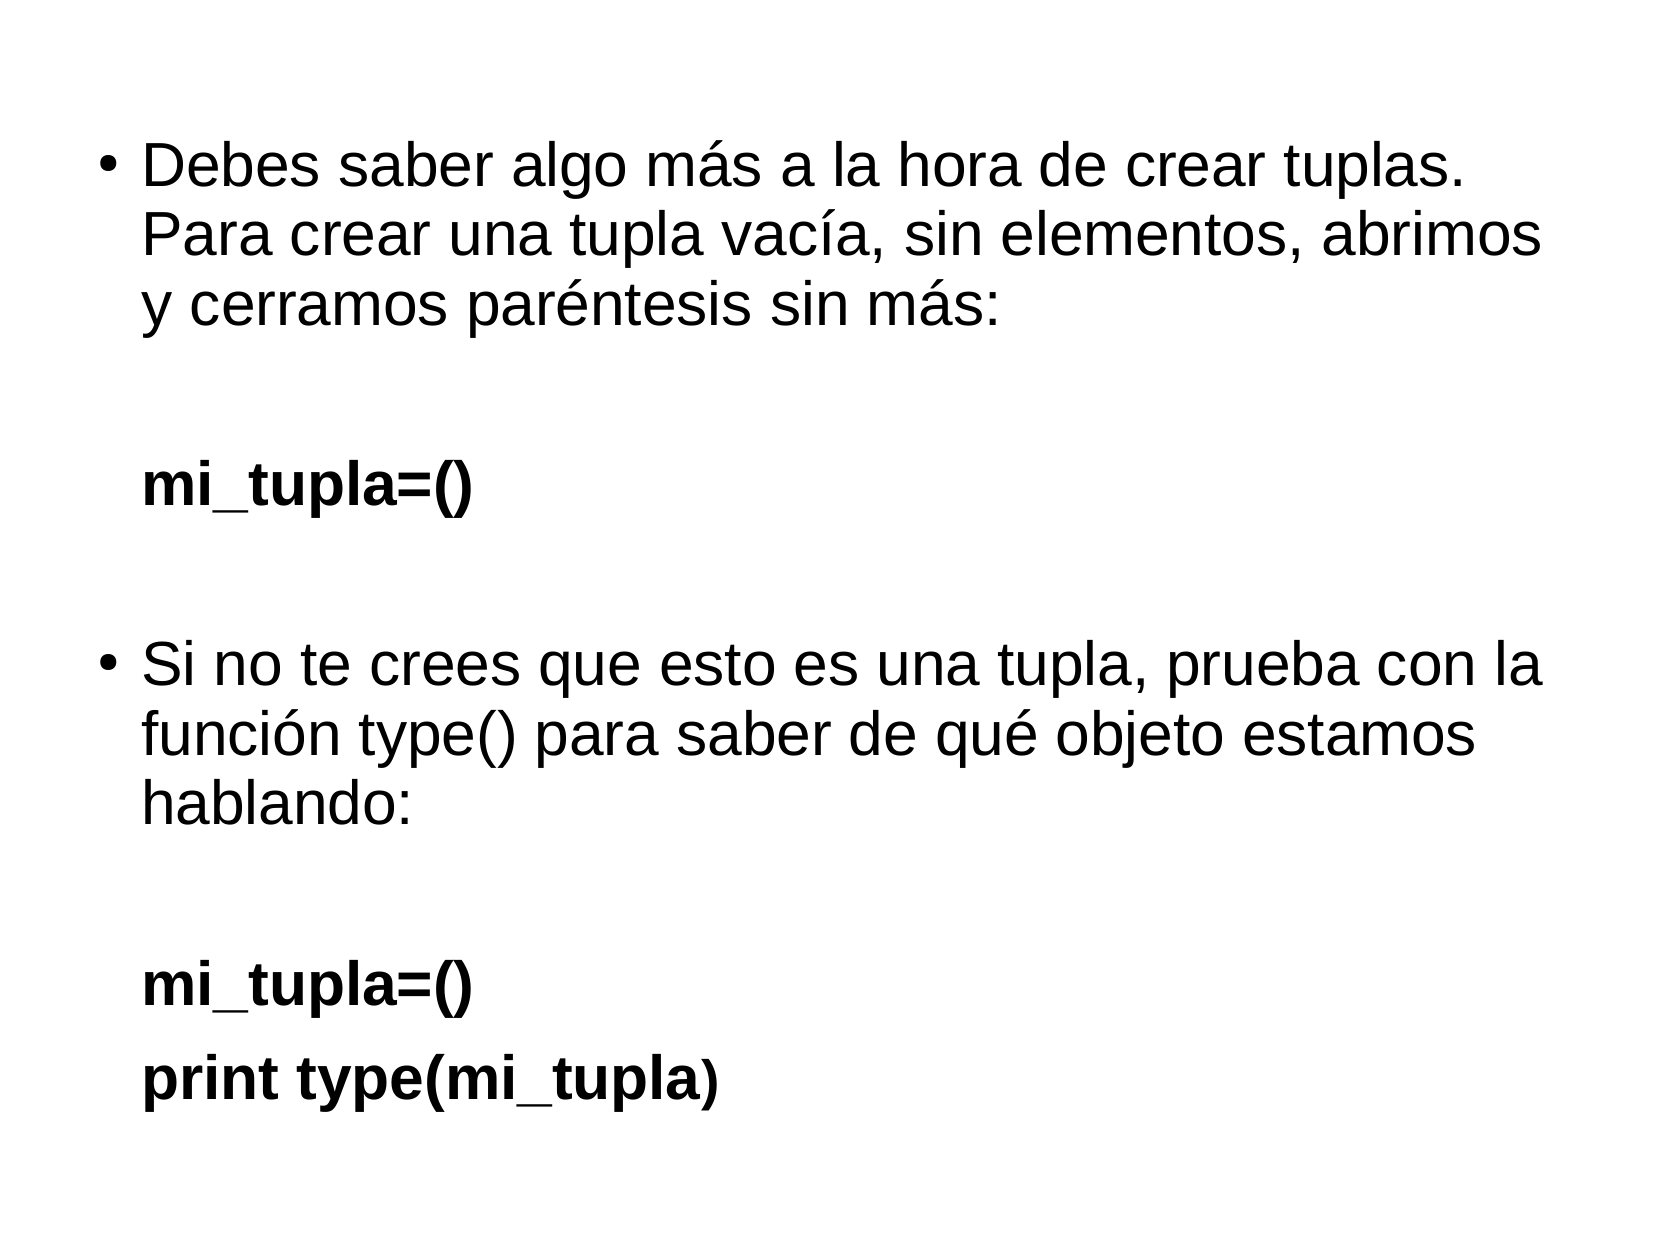

# Debes saber algo más a la hora de crear tuplas. Para crear una tupla vacía, sin elementos, abrimos y cerramos paréntesis sin más:
mi_tupla=()
Si no te crees que esto es una tupla, prueba con la función type() para saber de qué objeto estamos hablando:
mi_tupla=()
print type(mi_tupla)